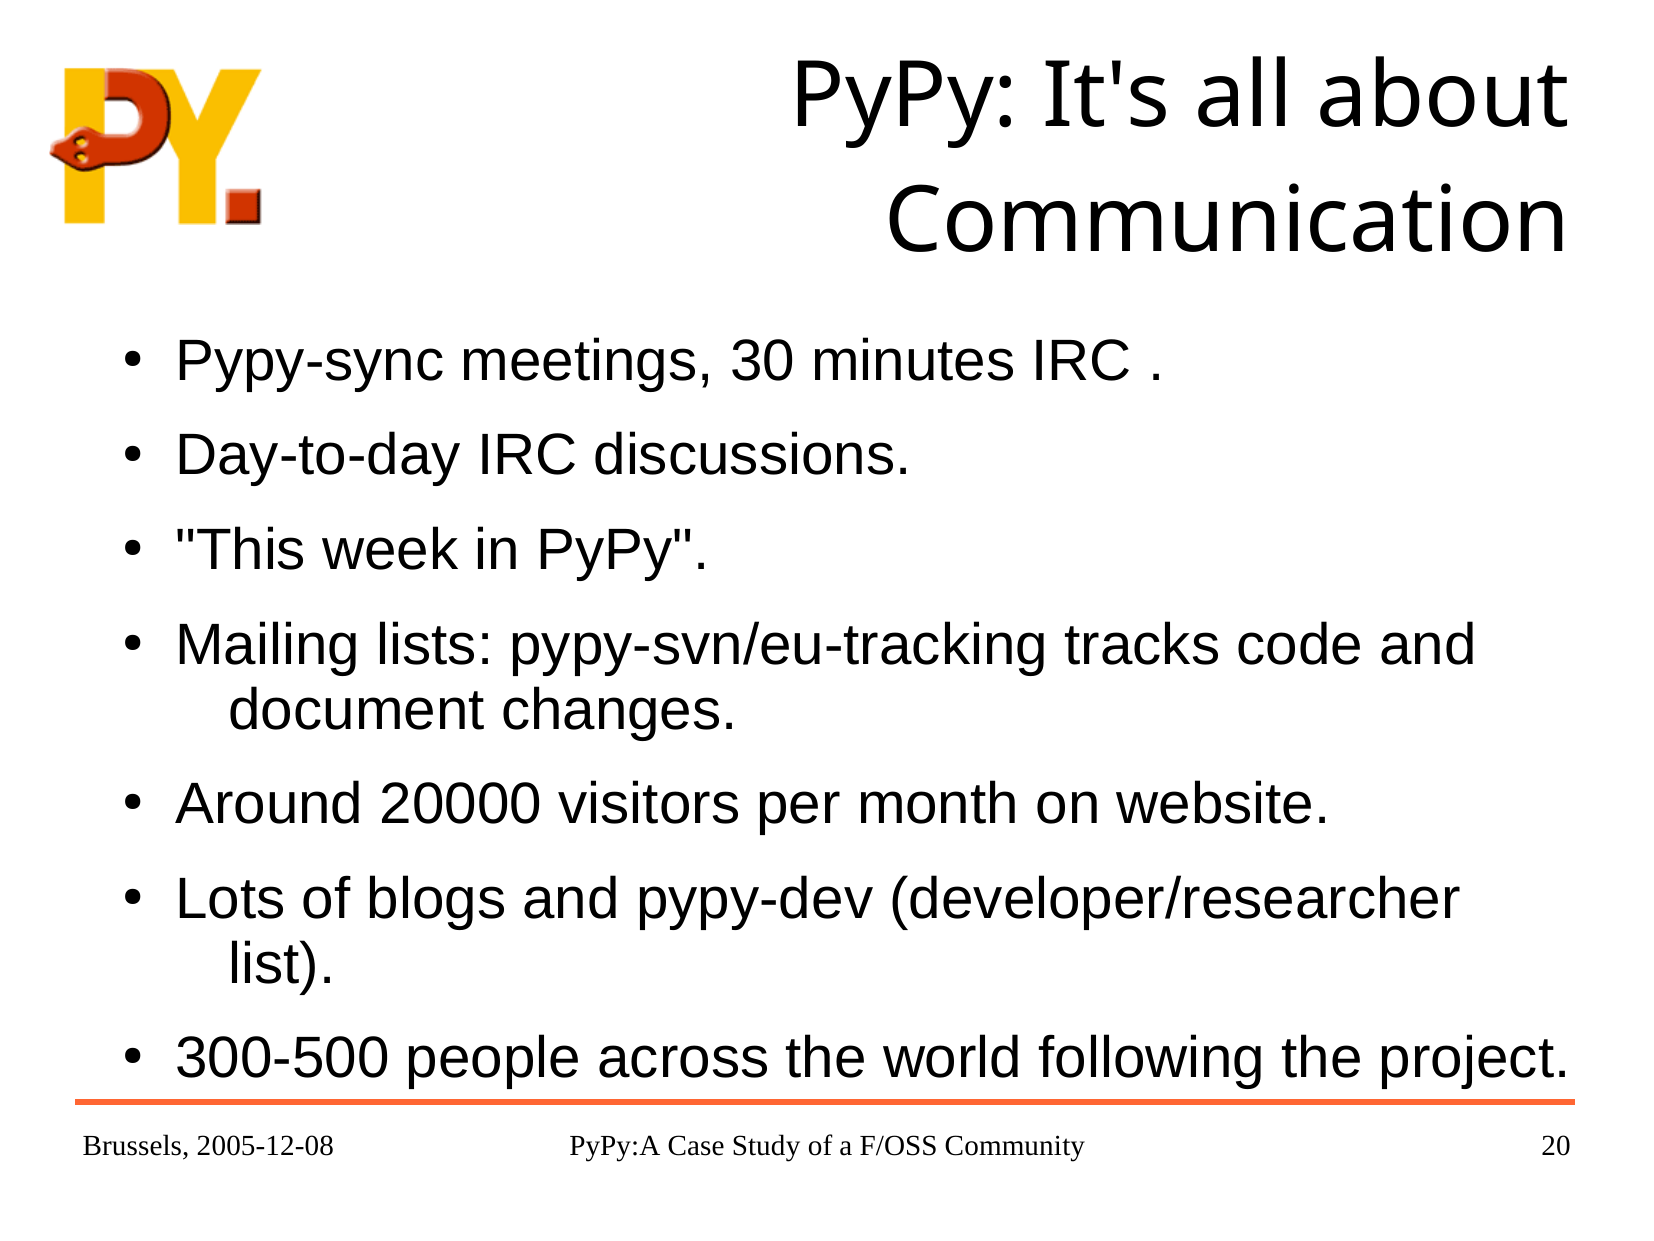

# PyPy: It's all about Communication
Pypy-sync meetings, 30 minutes IRC .
Day-to-day IRC discussions.
"This week in PyPy".
Mailing lists: pypy-svn/eu-tracking tracks code and document changes.
Around 20000 visitors per month on website.
Lots of blogs and pypy-dev (developer/researcher list).
300-500 people across the world following the project.
Brussels, 2005-12-08
PyPy: A Case Study of a F/OSS Community
20